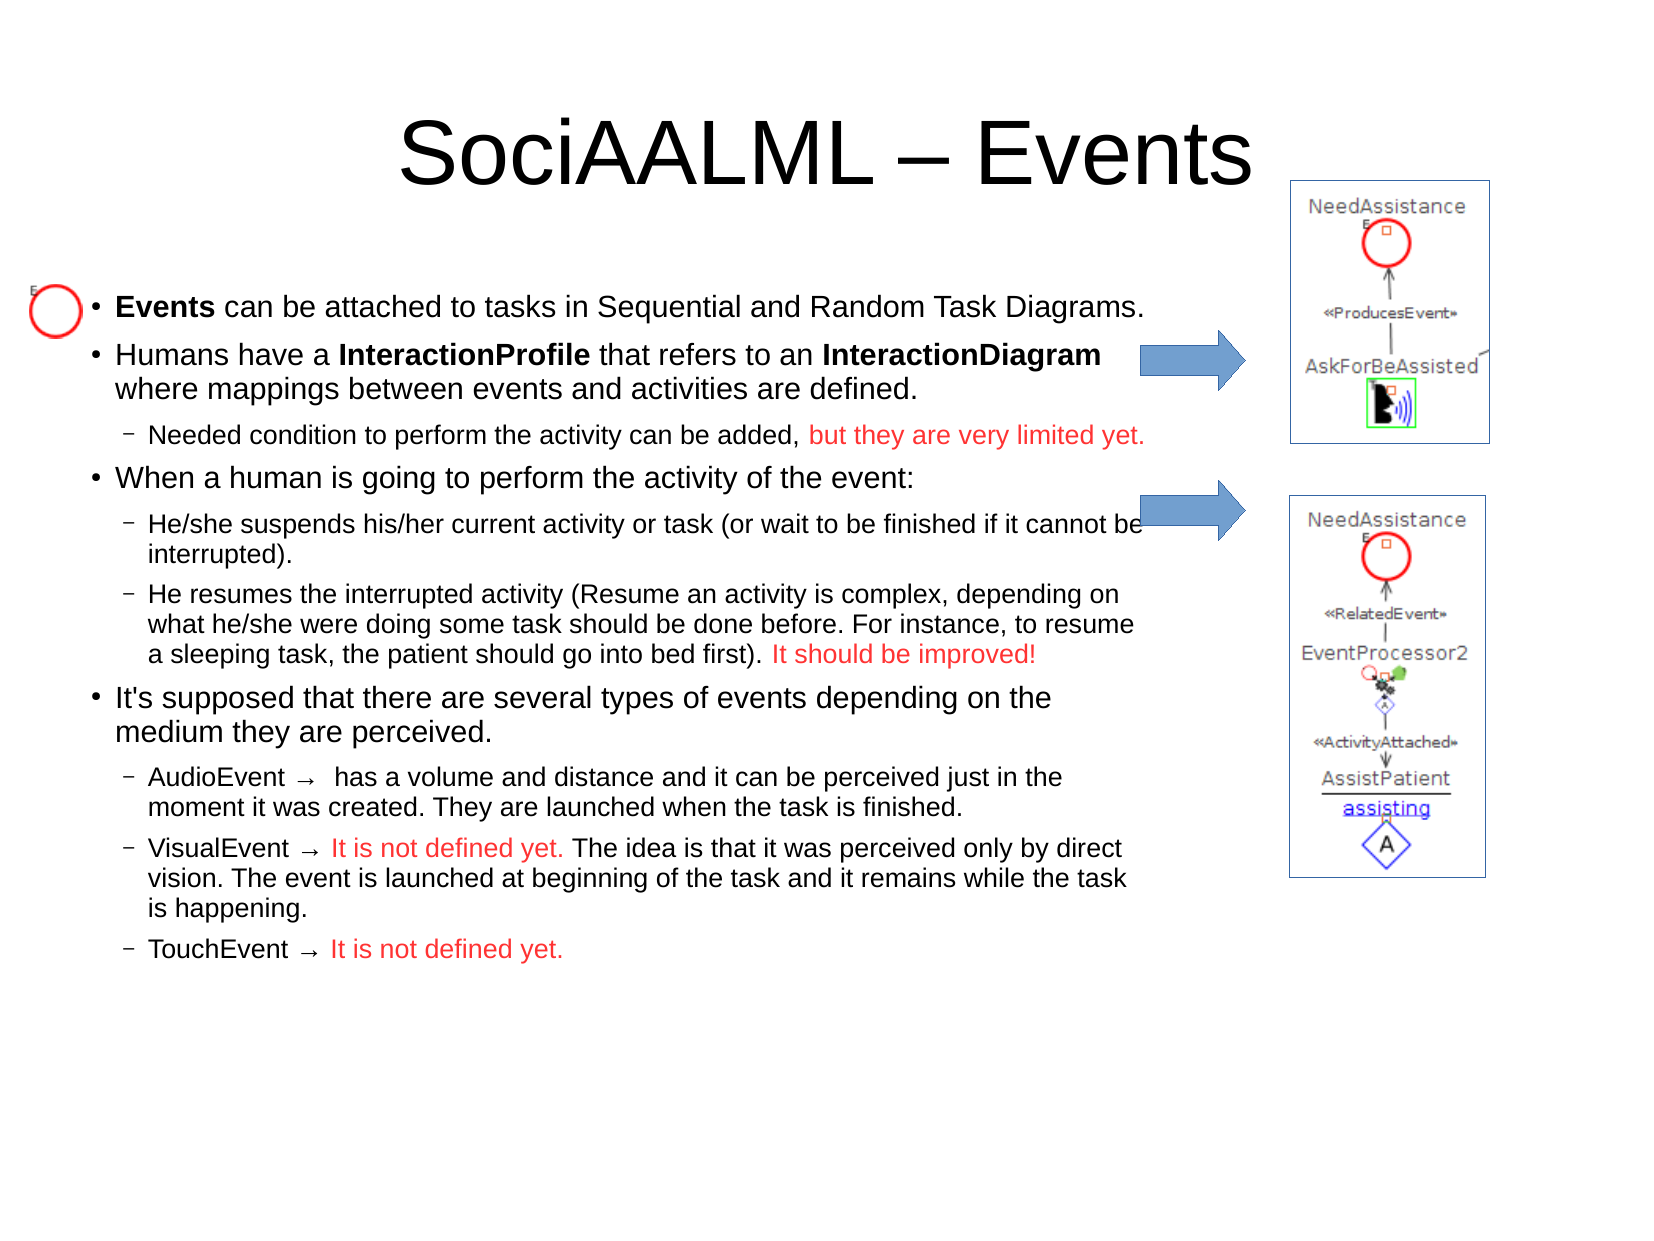

# SociAALML – Events
Events can be attached to tasks in Sequential and Random Task Diagrams.
Humans have a InteractionProfile that refers to an InteractionDiagram where mappings between events and activities are defined.
Needed condition to perform the activity can be added, but they are very limited yet.
When a human is going to perform the activity of the event:
He/she suspends his/her current activity or task (or wait to be finished if it cannot be interrupted).
He resumes the interrupted activity (Resume an activity is complex, depending on what he/she were doing some task should be done before. For instance, to resume a sleeping task, the patient should go into bed first). It should be improved!
It's supposed that there are several types of events depending on the medium they are perceived.
AudioEvent → has a volume and distance and it can be perceived just in the moment it was created. They are launched when the task is finished.
VisualEvent → It is not defined yet. The idea is that it was perceived only by direct vision. The event is launched at beginning of the task and it remains while the task is happening.
TouchEvent → It is not defined yet.